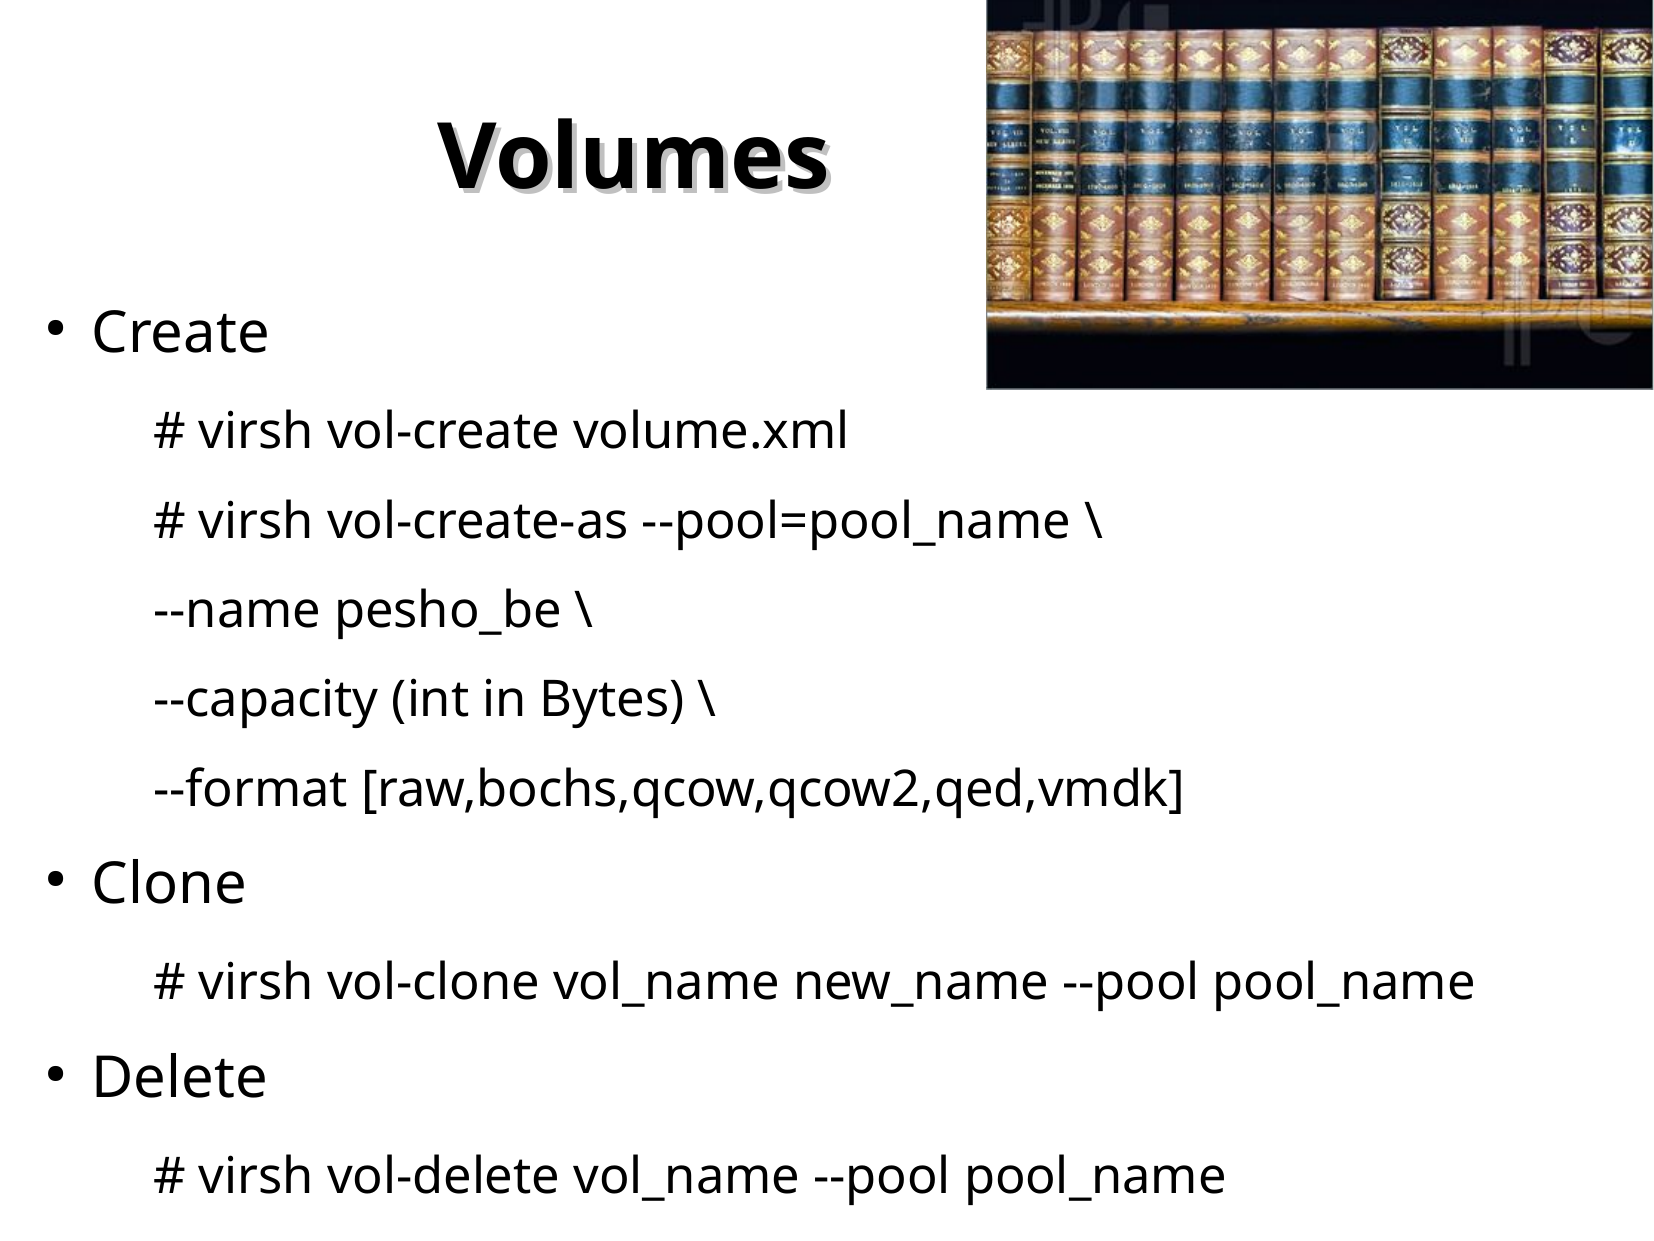

# Volumes
Create
# virsh vol-create volume.xml
# virsh vol-create-as --pool=pool_name \
--name pesho_be \
--capacity (int in Bytes) \
--format [raw,bochs,qcow,qcow2,qed,vmdk]
Clone
# virsh vol-clone vol_name new_name --pool pool_name
Delete
# virsh vol-delete vol_name --pool pool_name